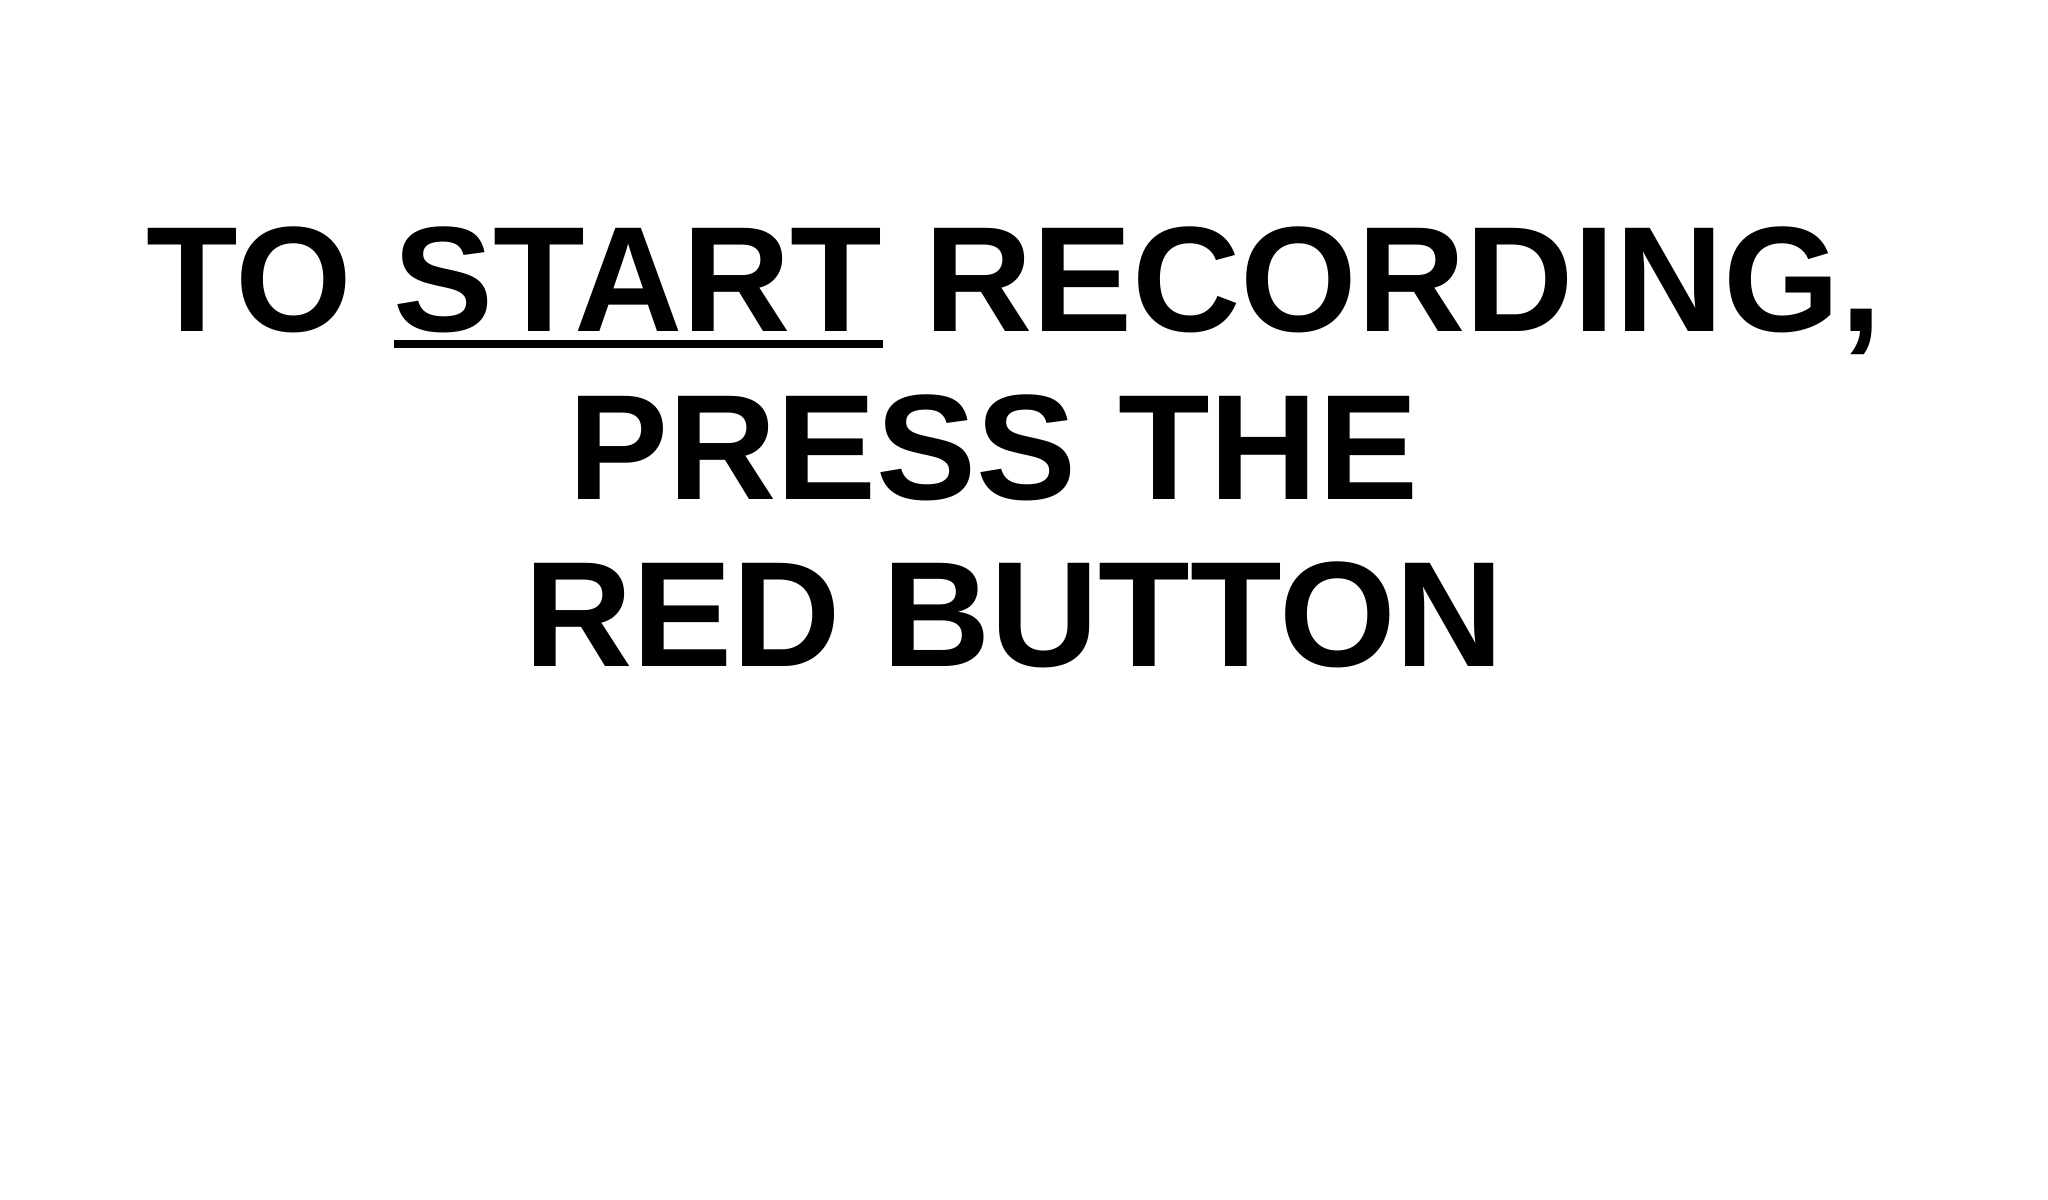

TO START RECORDING, PRESS THE
RED BUTTON